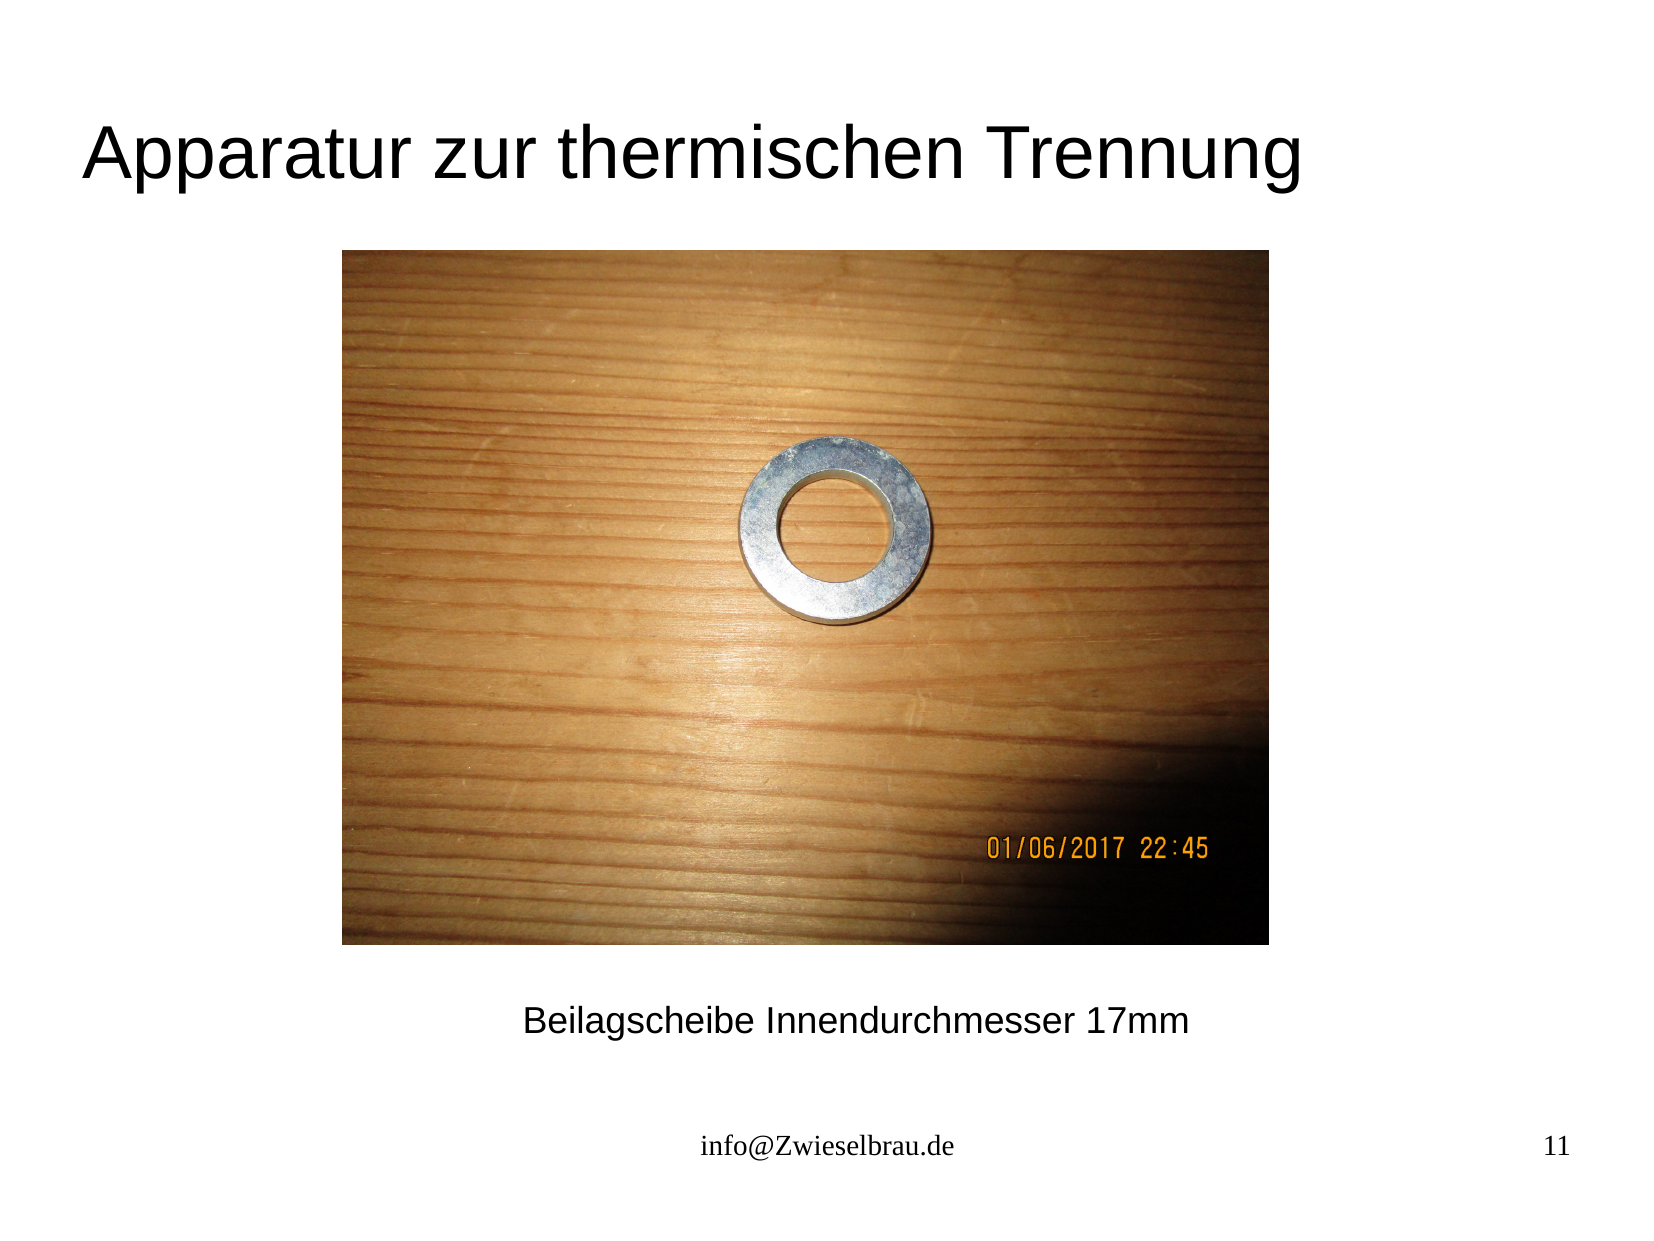

# Apparatur zur thermischen Trennung
Beilagscheibe Innendurchmesser 17mm
info@Zwieselbrau.de
11